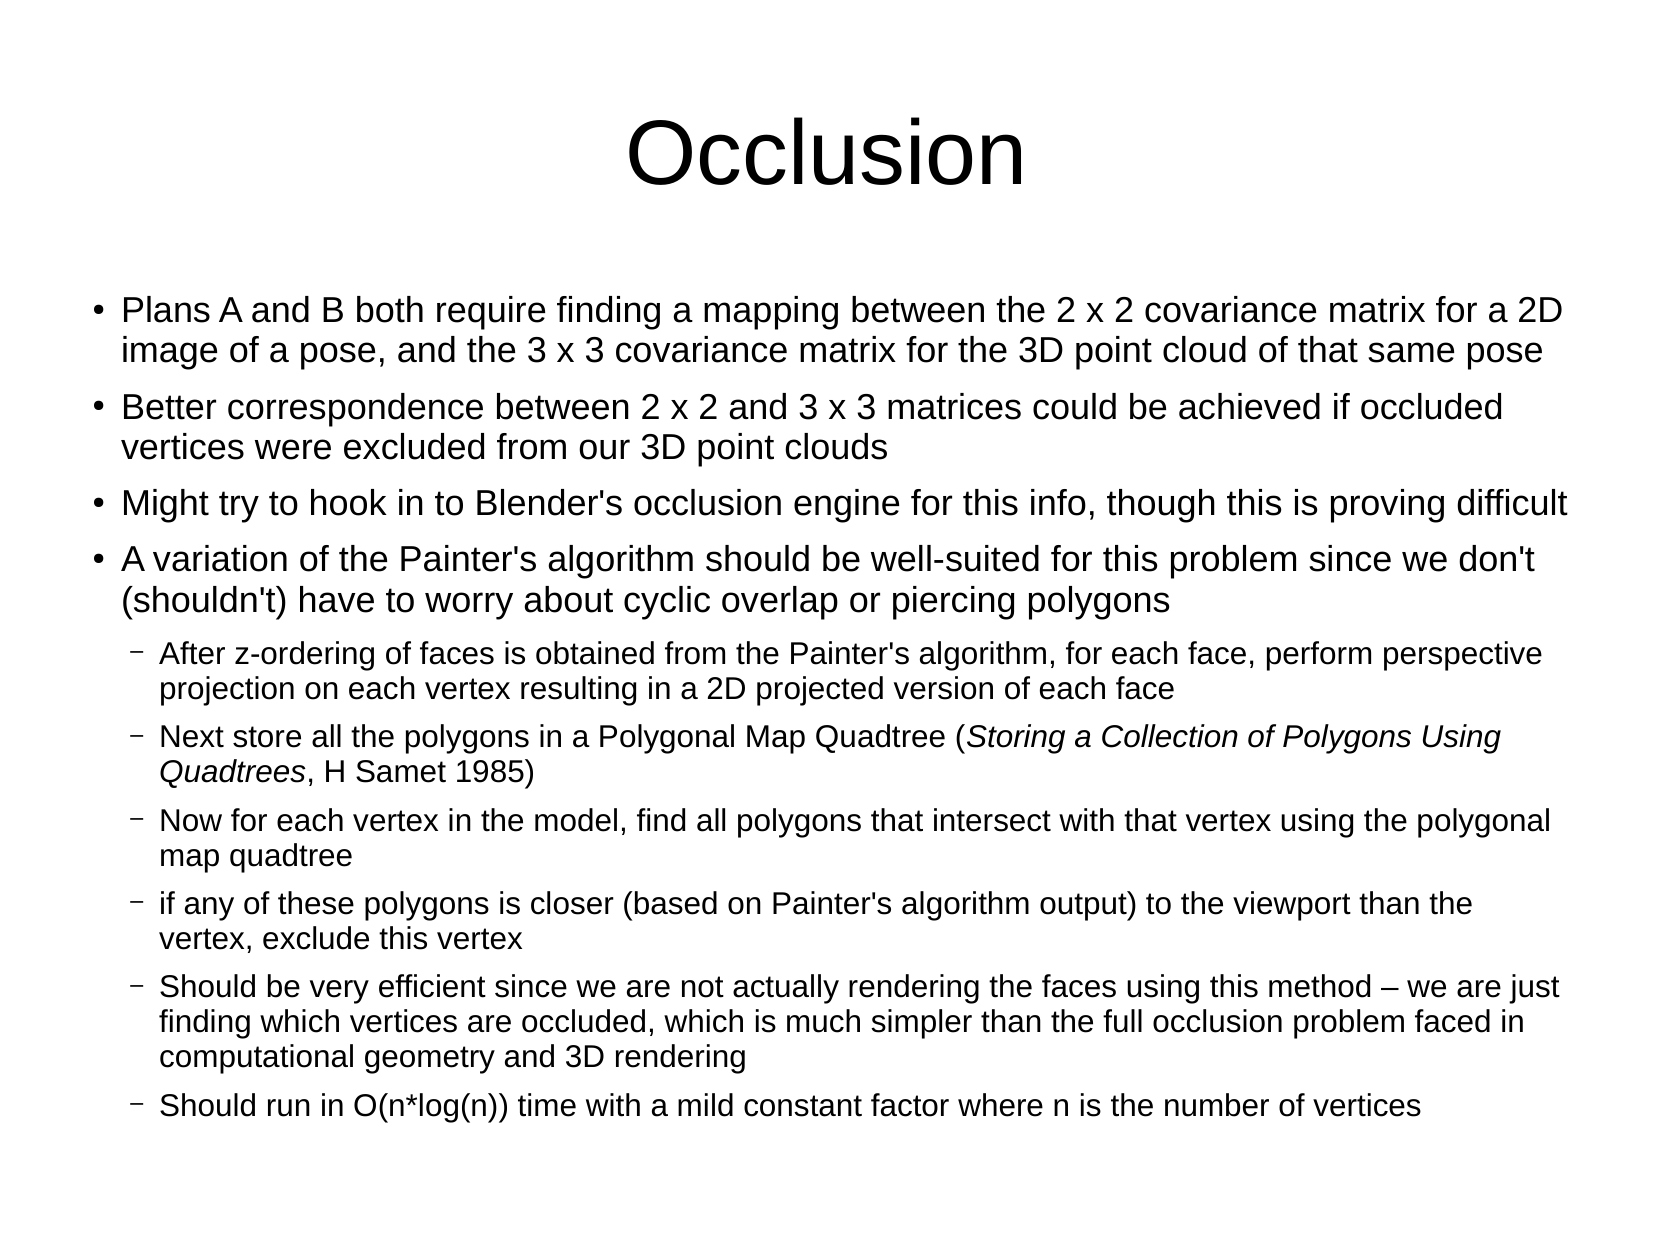

# Occlusion
Plans A and B both require finding a mapping between the 2 x 2 covariance matrix for a 2D image of a pose, and the 3 x 3 covariance matrix for the 3D point cloud of that same pose
Better correspondence between 2 x 2 and 3 x 3 matrices could be achieved if occluded vertices were excluded from our 3D point clouds
Might try to hook in to Blender's occlusion engine for this info, though this is proving difficult
A variation of the Painter's algorithm should be well-suited for this problem since we don't (shouldn't) have to worry about cyclic overlap or piercing polygons
After z-ordering of faces is obtained from the Painter's algorithm, for each face, perform perspective projection on each vertex resulting in a 2D projected version of each face
Next store all the polygons in a Polygonal Map Quadtree (Storing a Collection of Polygons Using Quadtrees, H Samet 1985)
Now for each vertex in the model, find all polygons that intersect with that vertex using the polygonal map quadtree
if any of these polygons is closer (based on Painter's algorithm output) to the viewport than the vertex, exclude this vertex
Should be very efficient since we are not actually rendering the faces using this method – we are just finding which vertices are occluded, which is much simpler than the full occlusion problem faced in computational geometry and 3D rendering
Should run in O(n*log(n)) time with a mild constant factor where n is the number of vertices